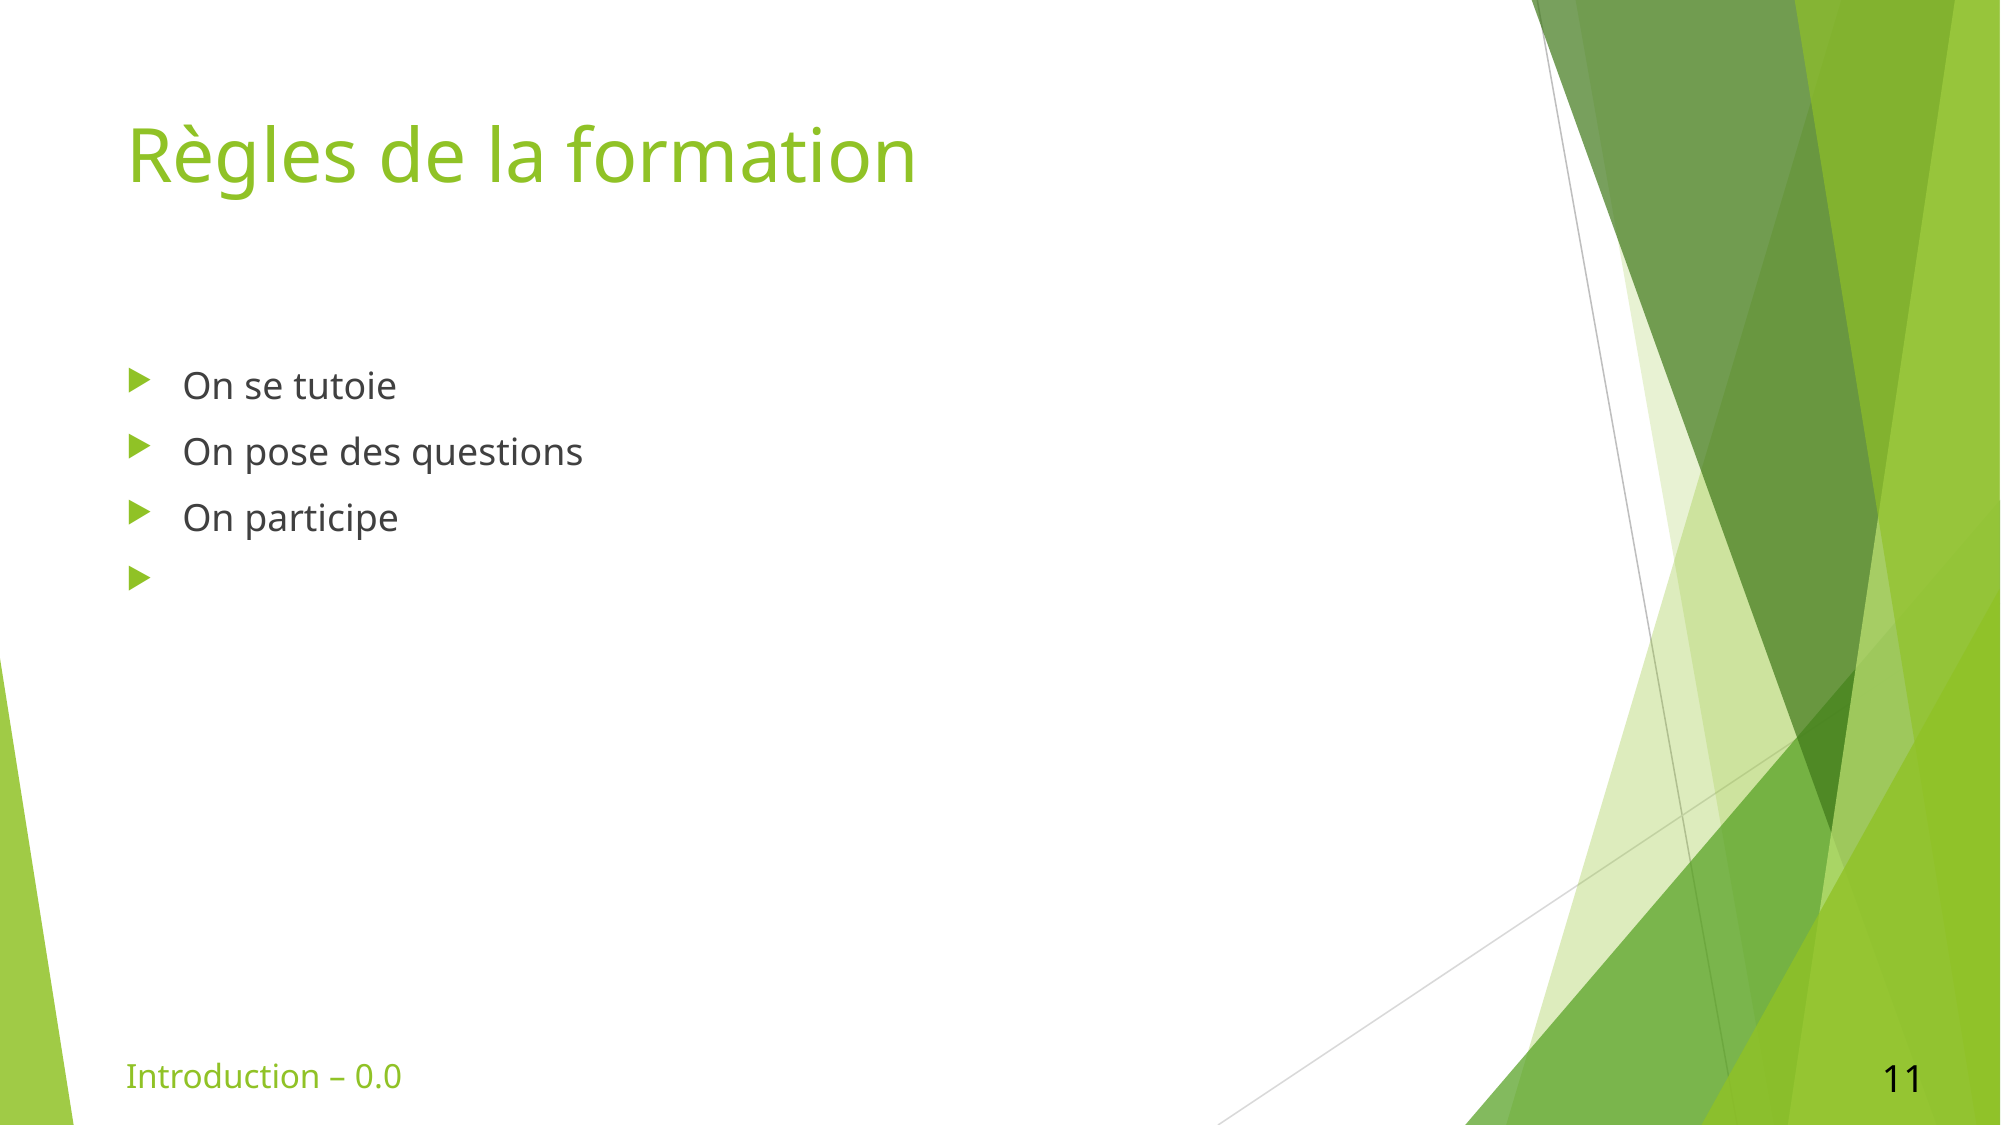

# Règles de la formation
On se tutoie
On pose des questions
On participe
Introduction – 0.0